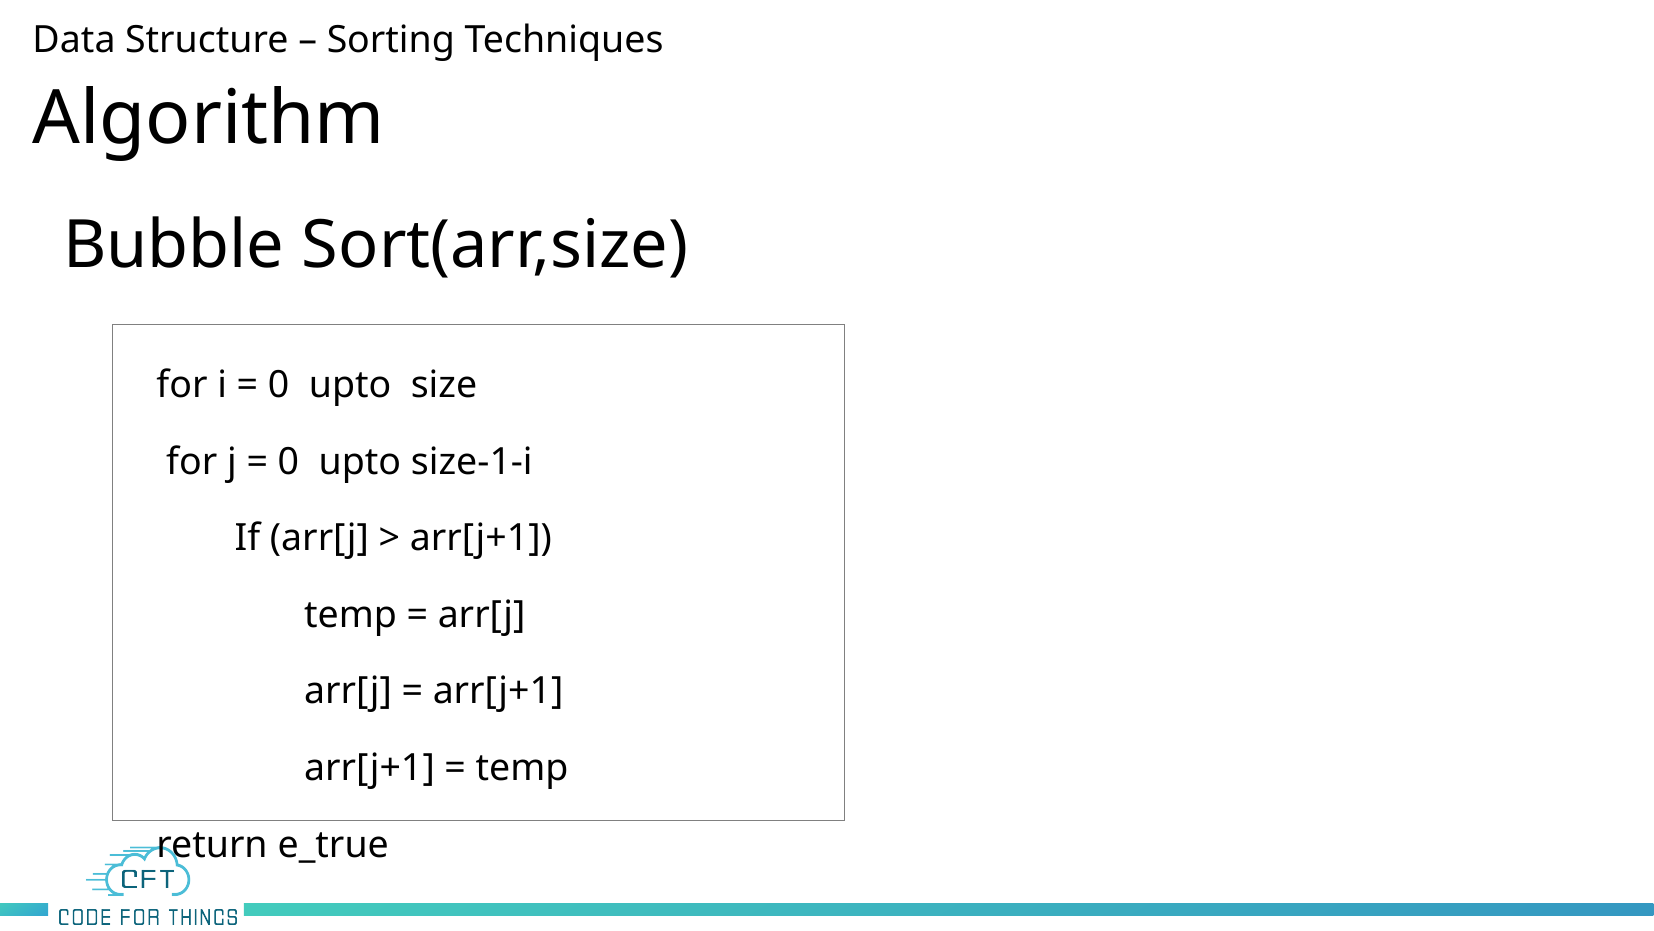

# Data Structure – Sorting Techniques Algorithm
Bubble Sort(arr,size)
for i = 0 upto size
 for j = 0 upto size-1-i
 If (arr[j] > arr[j+1])
 		temp = arr[j]
		arr[j] = arr[j+1]
		arr[j+1] = temp
return e_true